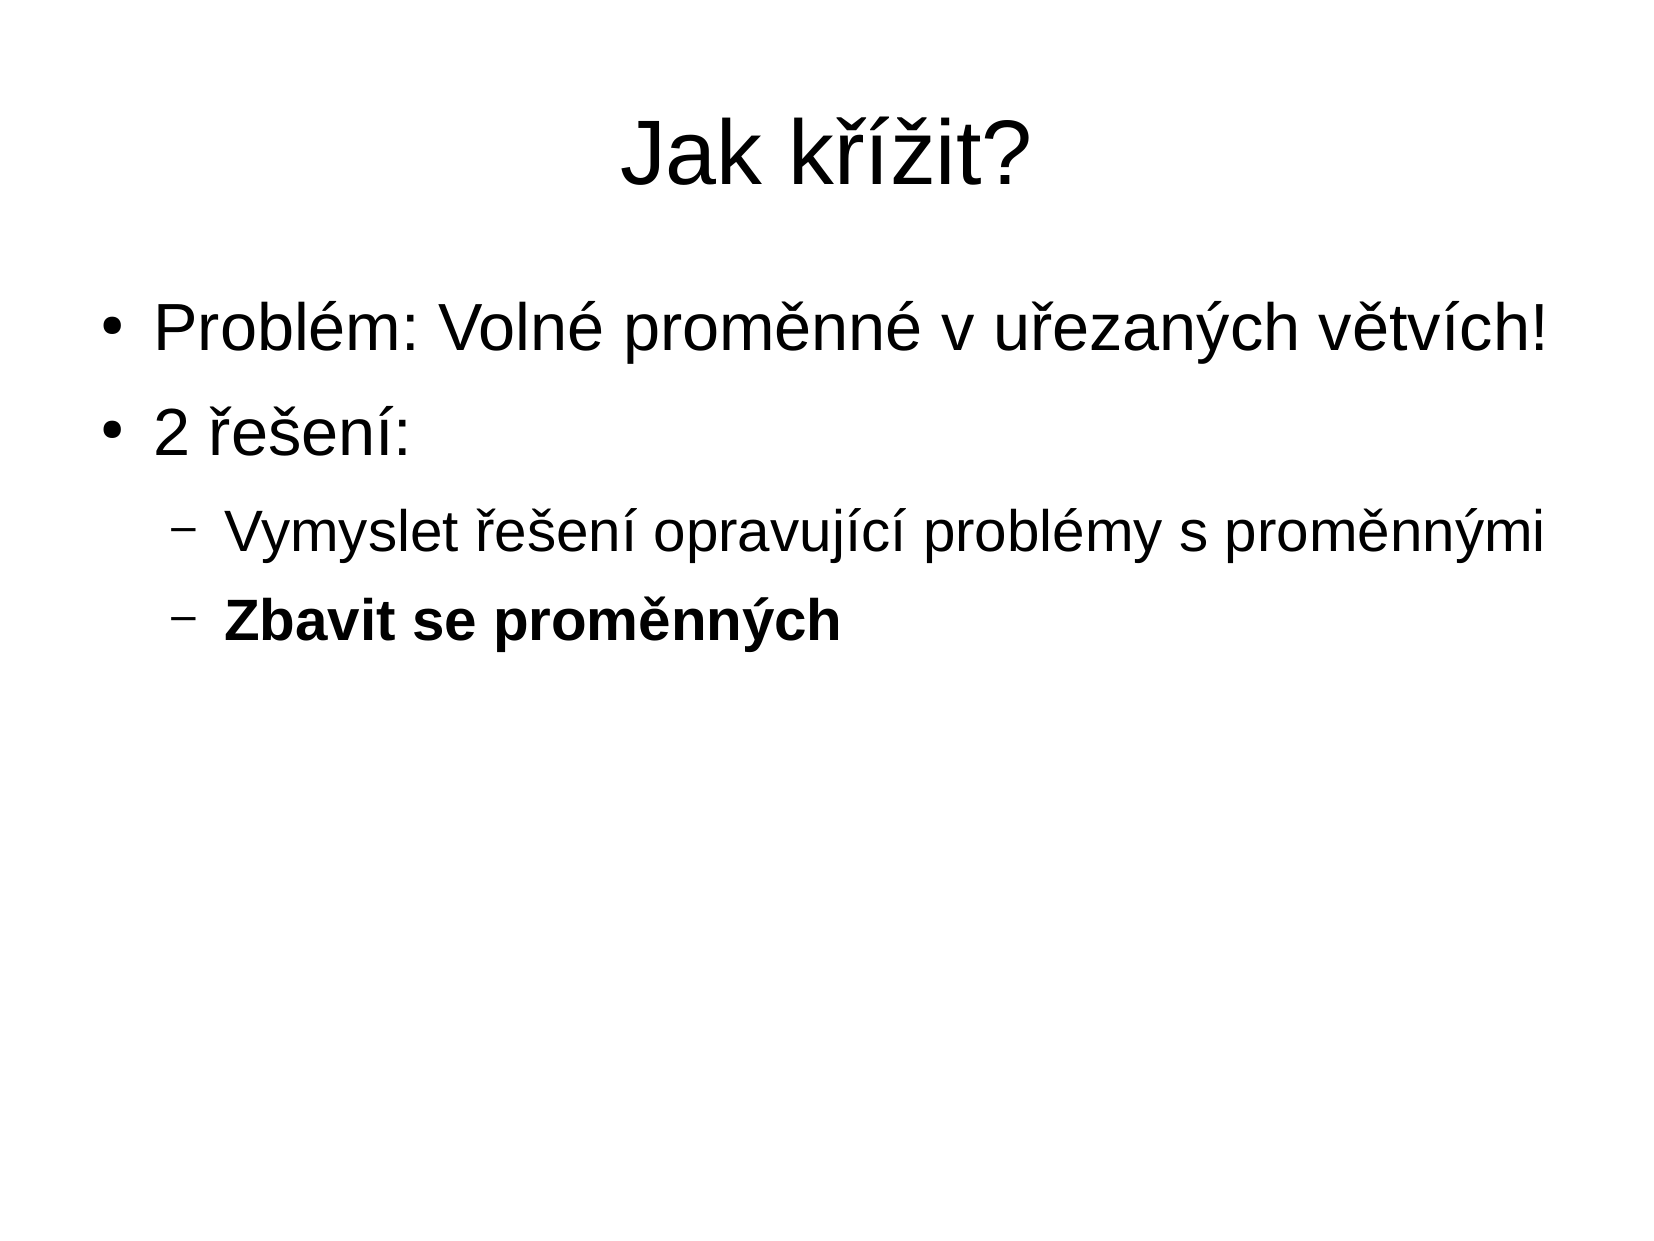

# Jak křížit?
Problém: Volné proměnné v uřezaných větvích!
2 řešení:
Vymyslet řešení opravující problémy s proměnnými
Zbavit se proměnných